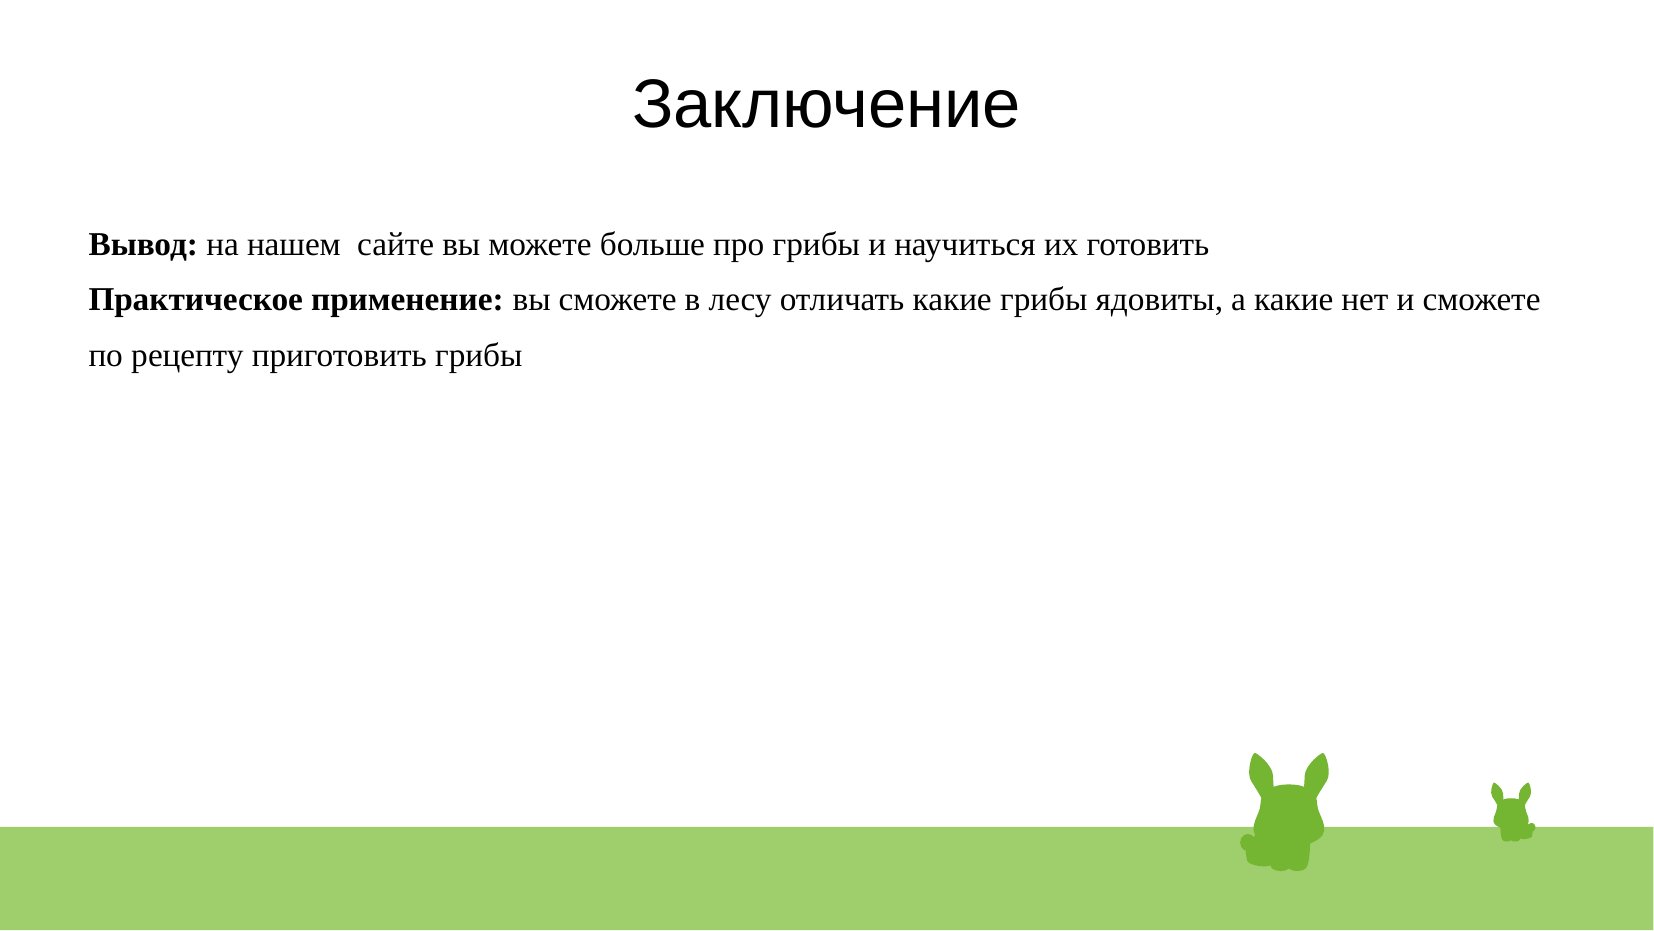

# Заключение
Вывод: на нашем сайте вы можете больше про грибы и научиться их готовить
Практическое применение: вы сможете в лесу отличать какие грибы ядовиты, а какие нет и сможете по рецепту приготовить грибы